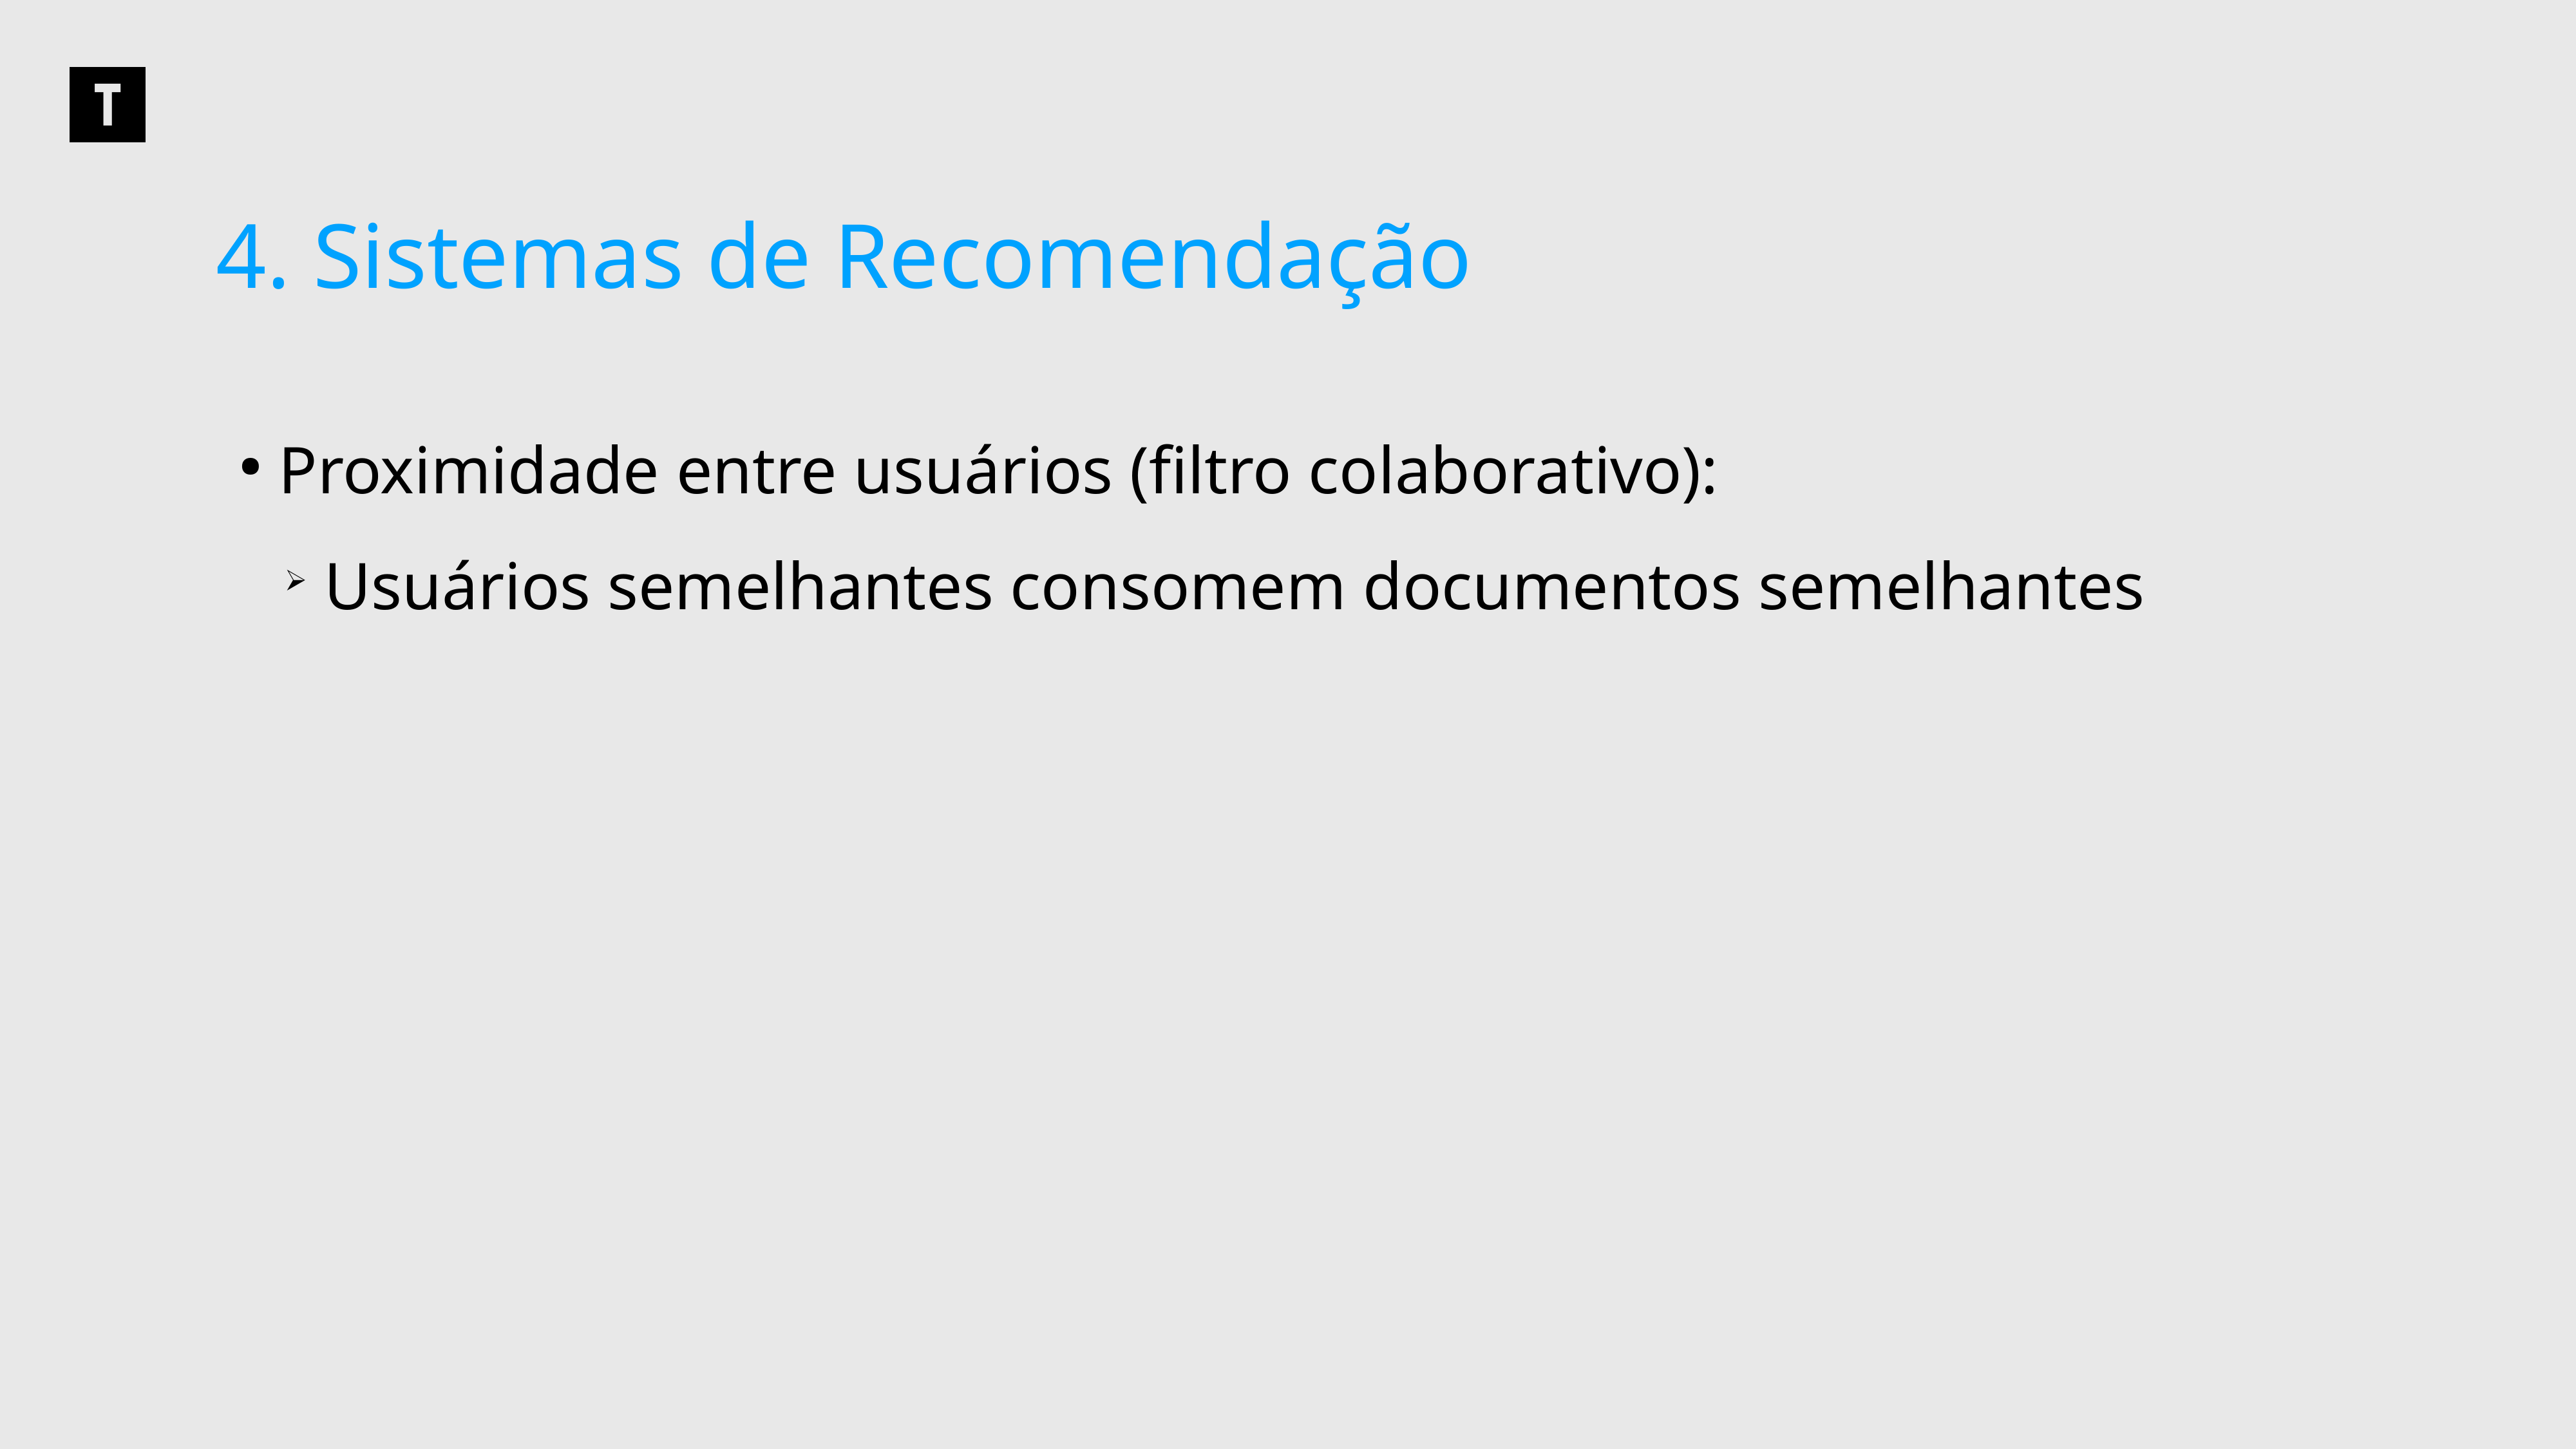

4. Sistemas de Recomendação
 Proximidade entre usuários (filtro colaborativo):
 Usuários semelhantes consomem documentos semelhantes